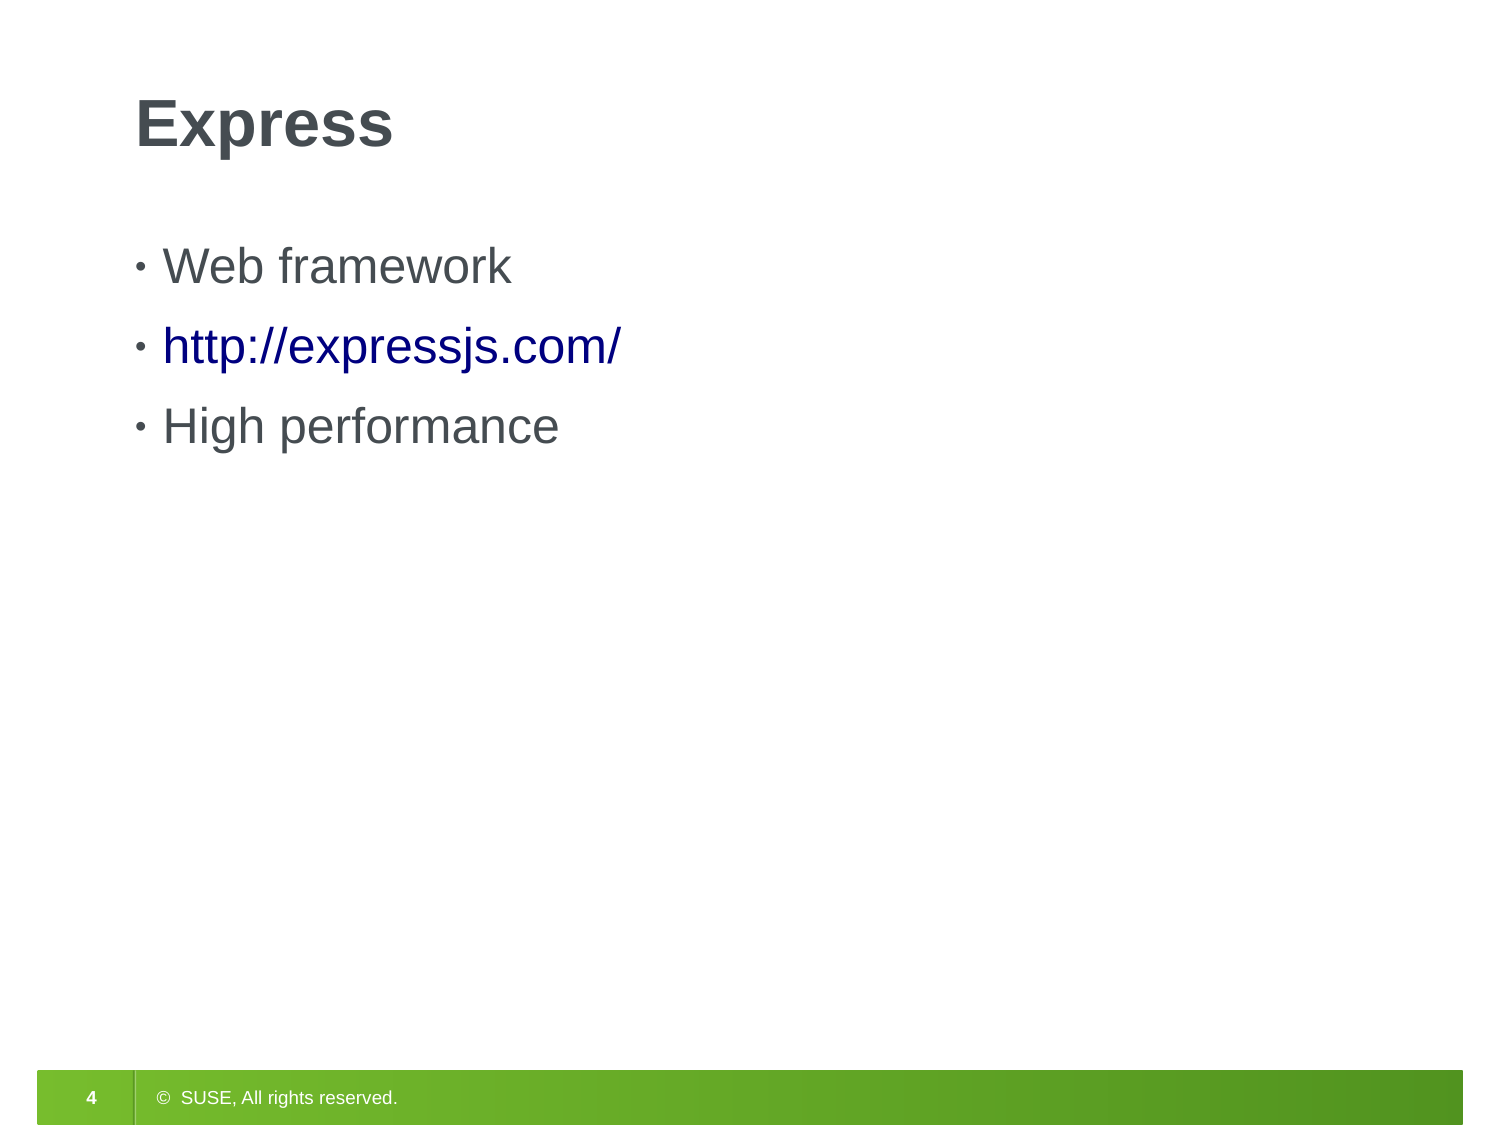

# Express
Web framework
http://expressjs.com/
High performance